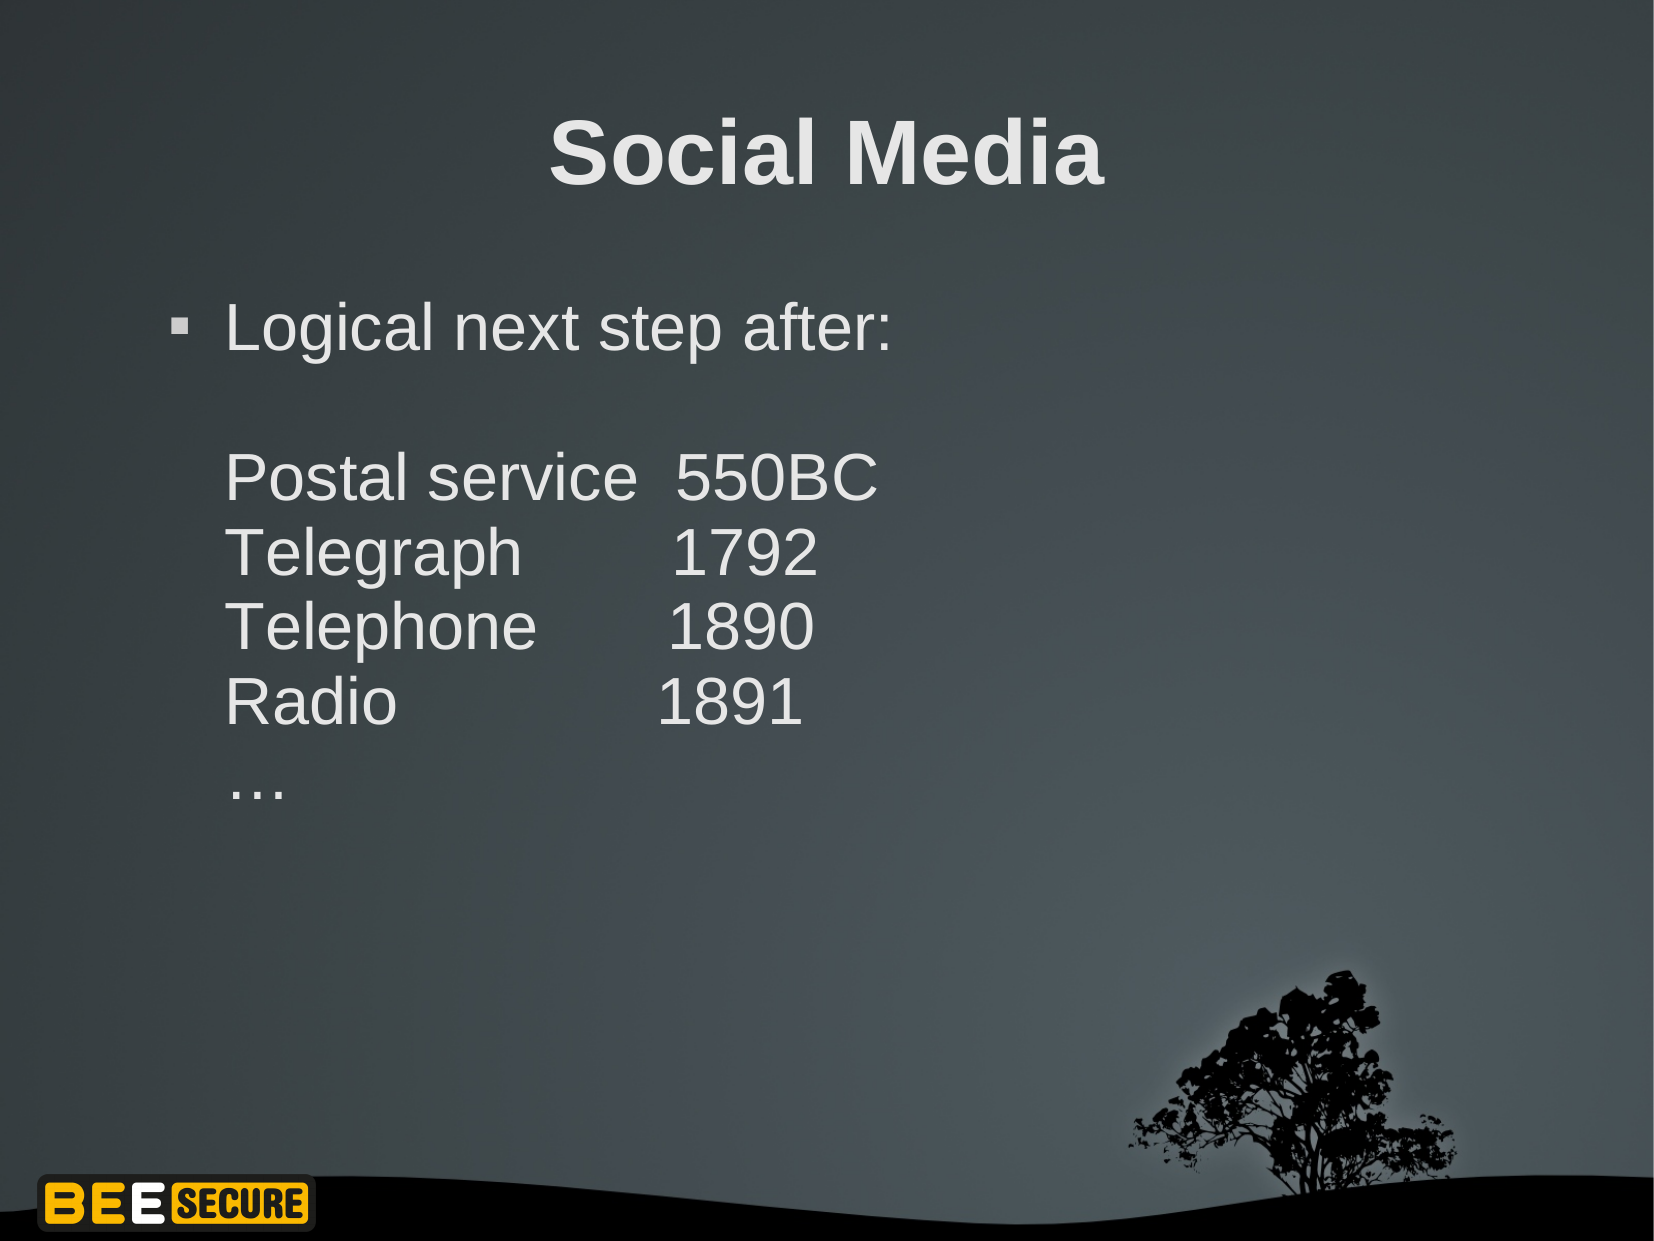

# Social Media
Logical next step after:
Postal service 550BC
Telegraph 1792
Telephone 1890
Radio 1891
…